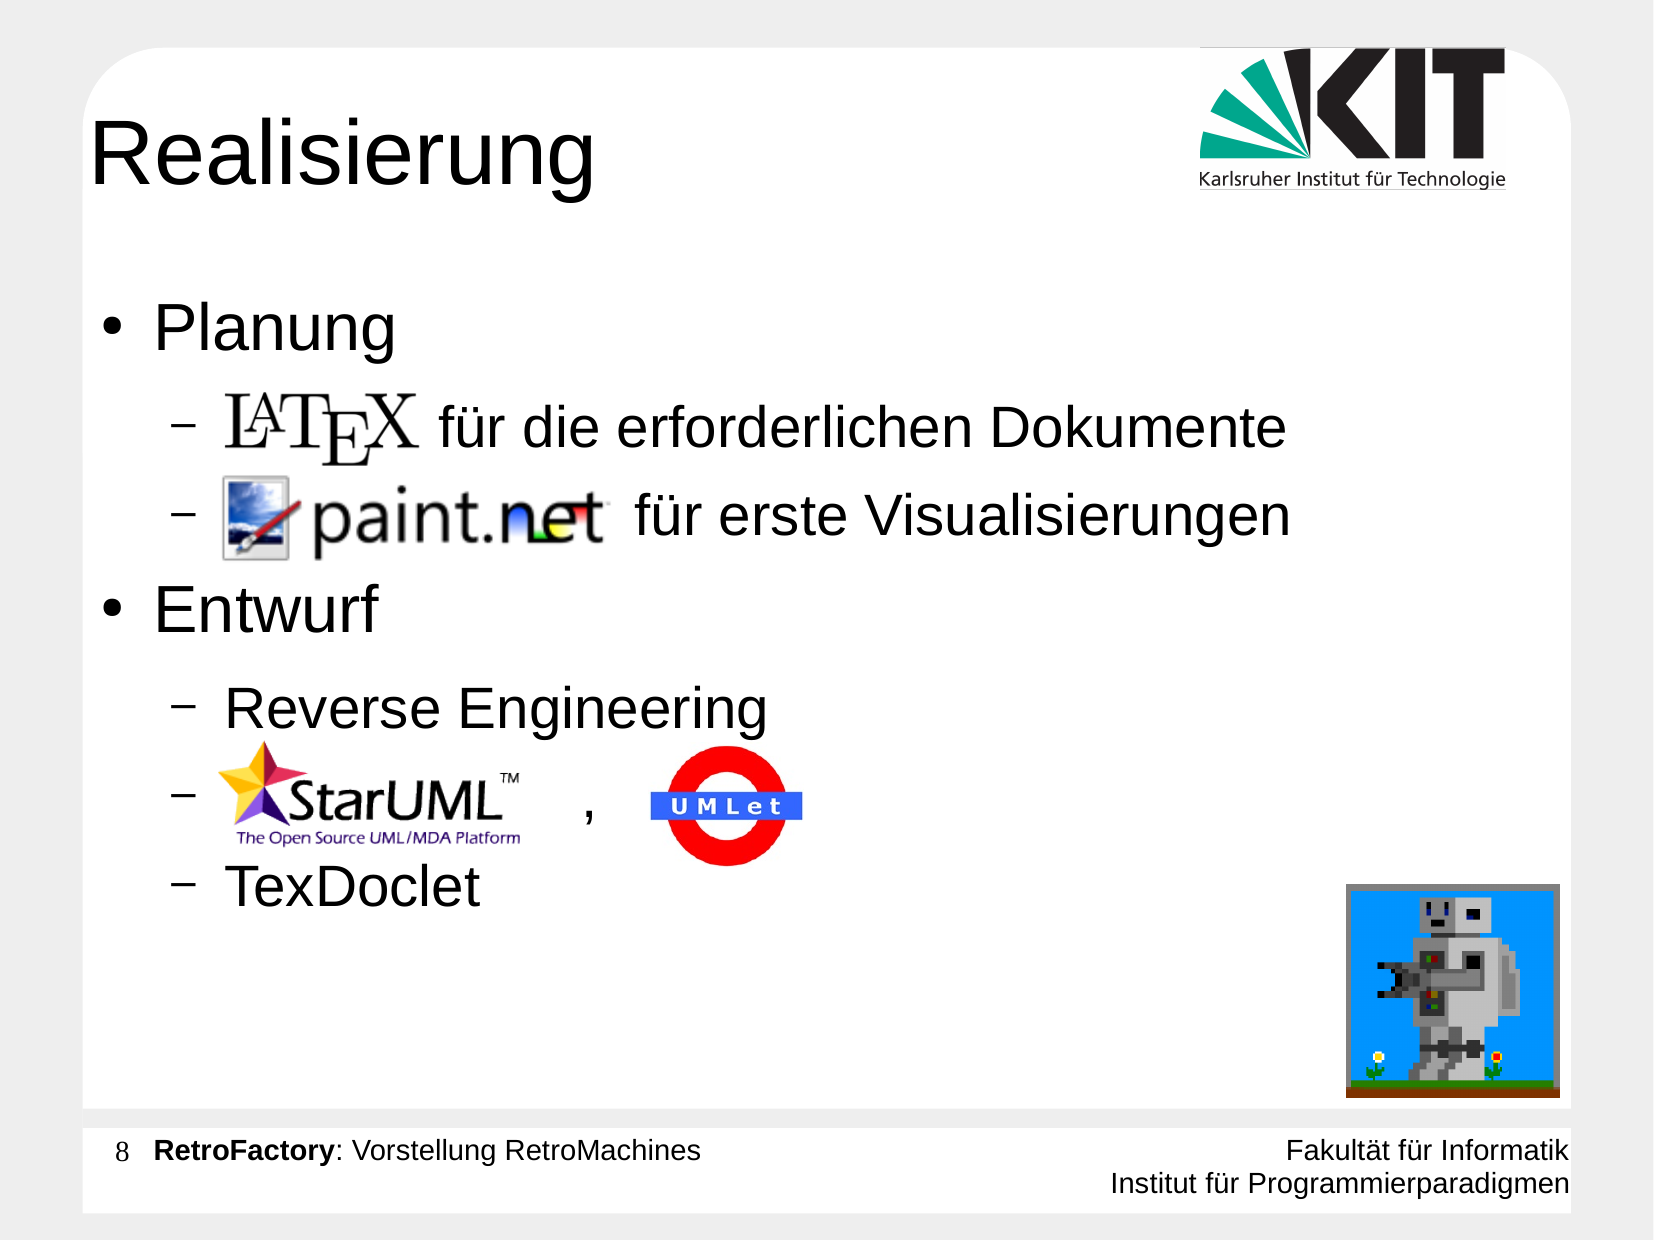

# Realisierung
Planung
LaTeX für die erforderlichen Dokumente
Paint.NET für erste Visualisierungen
Entwurf
Reverse Engineering
 ,
TexDoclet
8